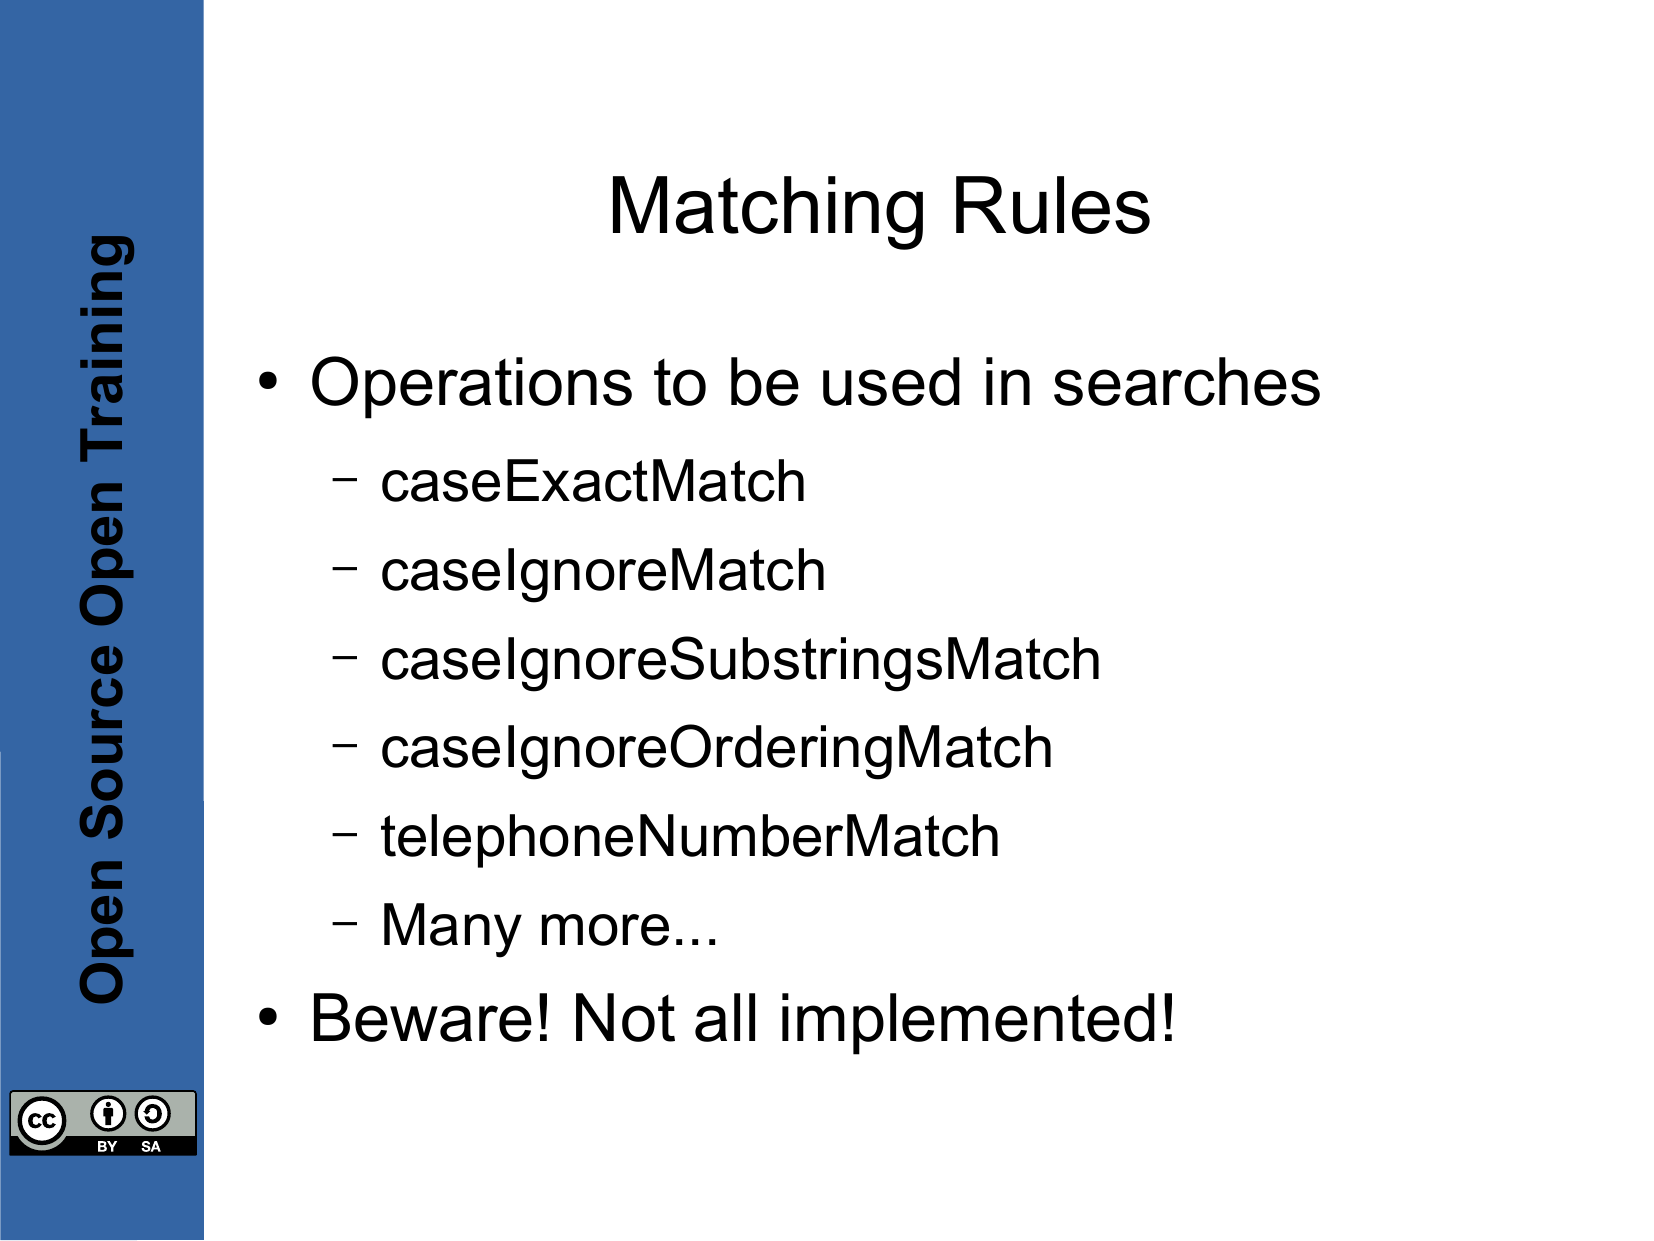

# Matching Rules
Operations to be used in searches
caseExactMatch
caseIgnoreMatch
caseIgnoreSubstringsMatch
caseIgnoreOrderingMatch
telephoneNumberMatch
Many more...
Beware! Not all implemented!